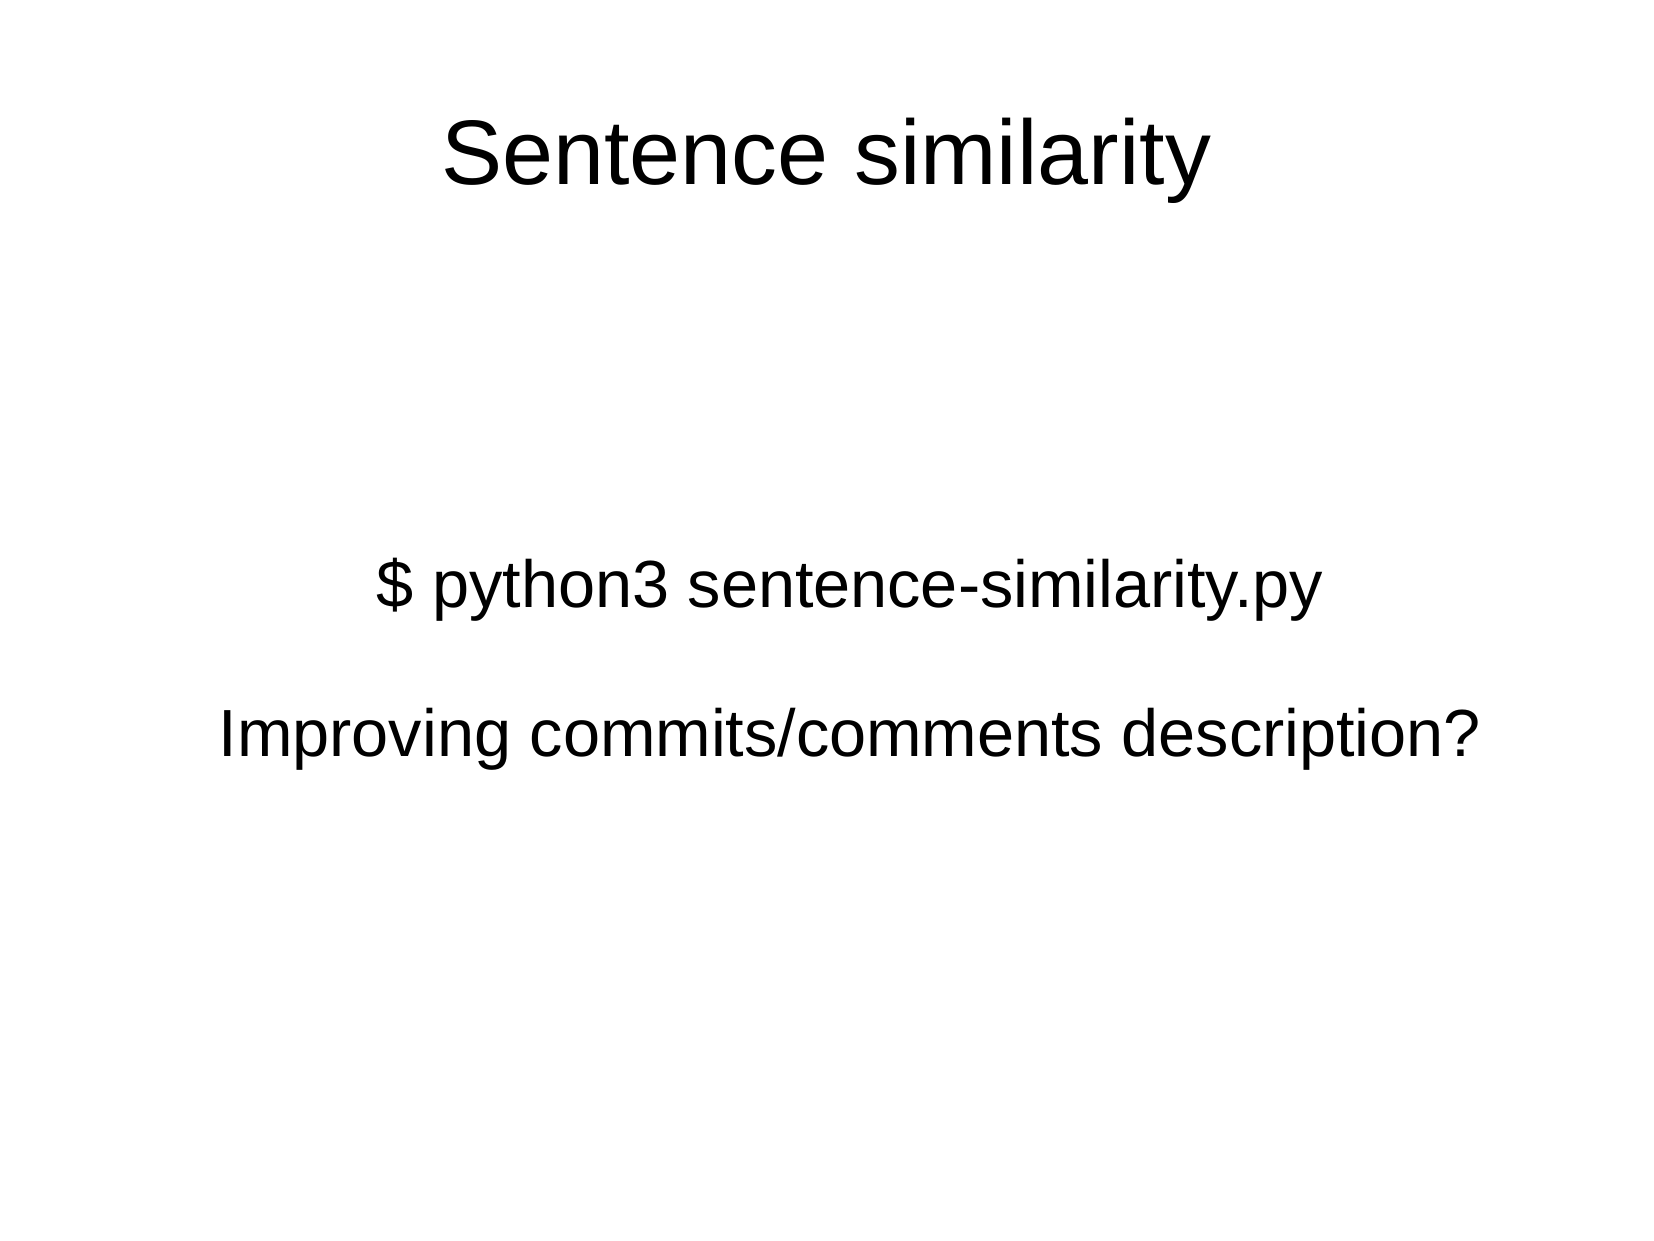

# Sentence similarity
$ python3 sentence-similarity.py
Improving commits/comments description?